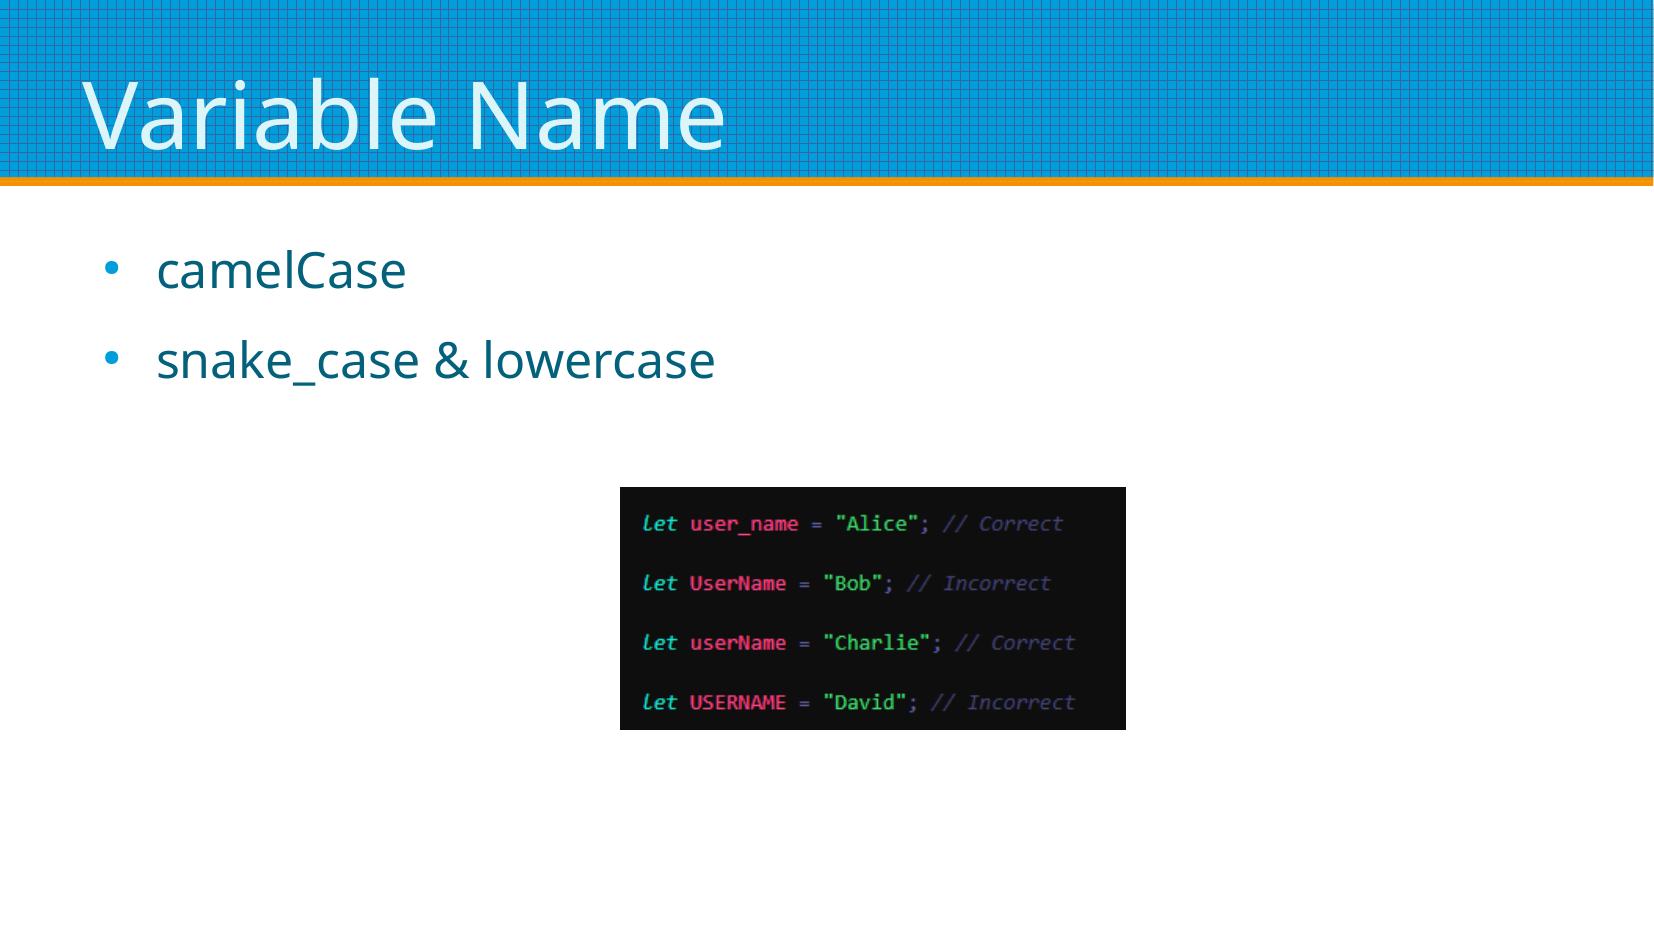

# Variable Name
camelCase
snake_case & lowercase